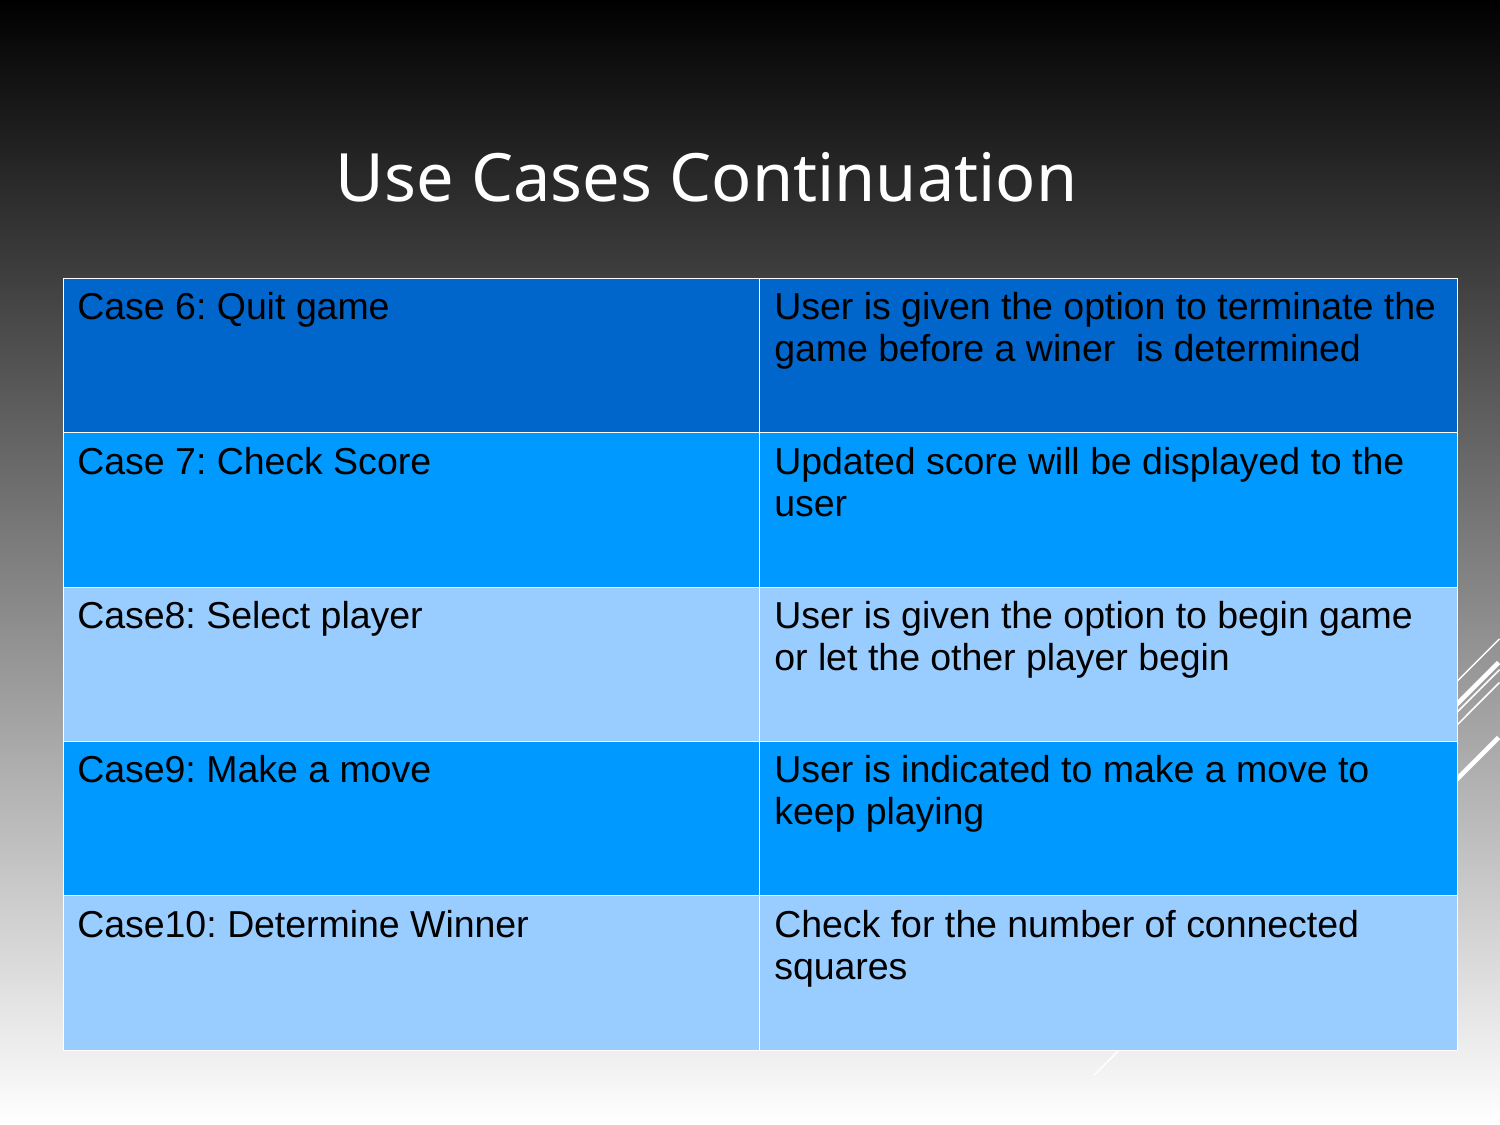

# Use Cases Continuation
| Case 6: Quit game | User is given the option to terminate the game before a winer is determined |
| --- | --- |
| Case 7: Check Score | Updated score will be displayed to the user |
| Case8: Select player | User is given the option to begin game or let the other player begin |
| Case9: Make a move | User is indicated to make a move to keep playing |
| Case10: Determine Winner | Check for the number of connected squares |